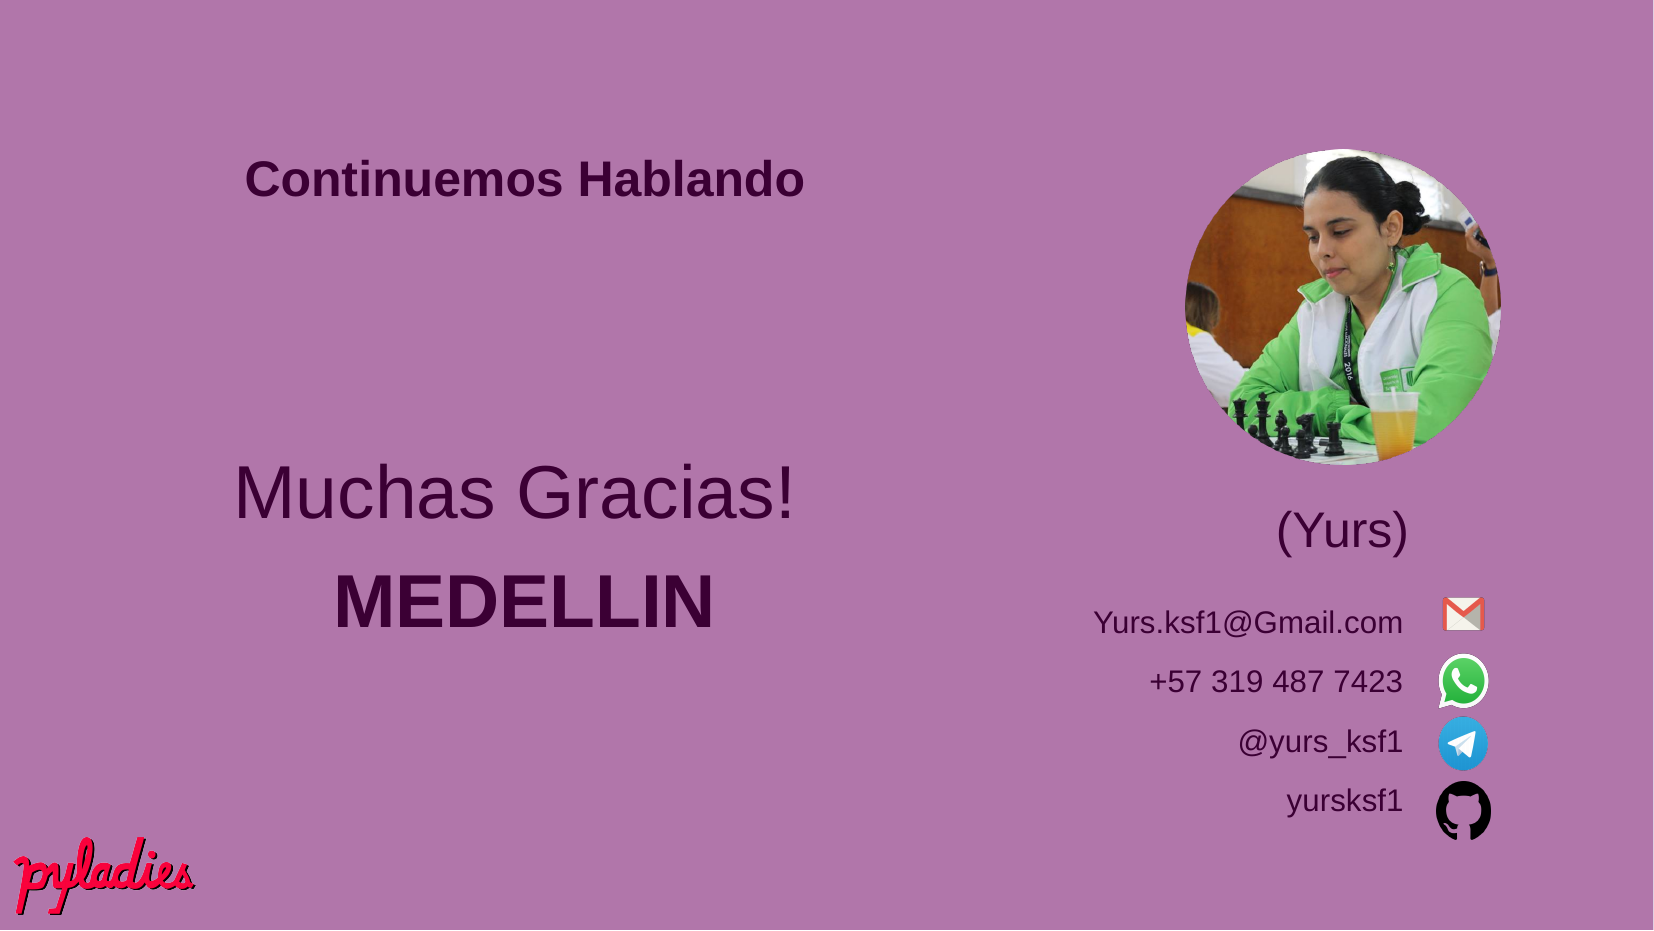

Continuemos Hablando
Muchas Gracias!
MEDELLIN
(Yurs)
Yurs.ksf1@Gmail.com
+57 319 487 7423
@yurs_ksf1
yursksf1